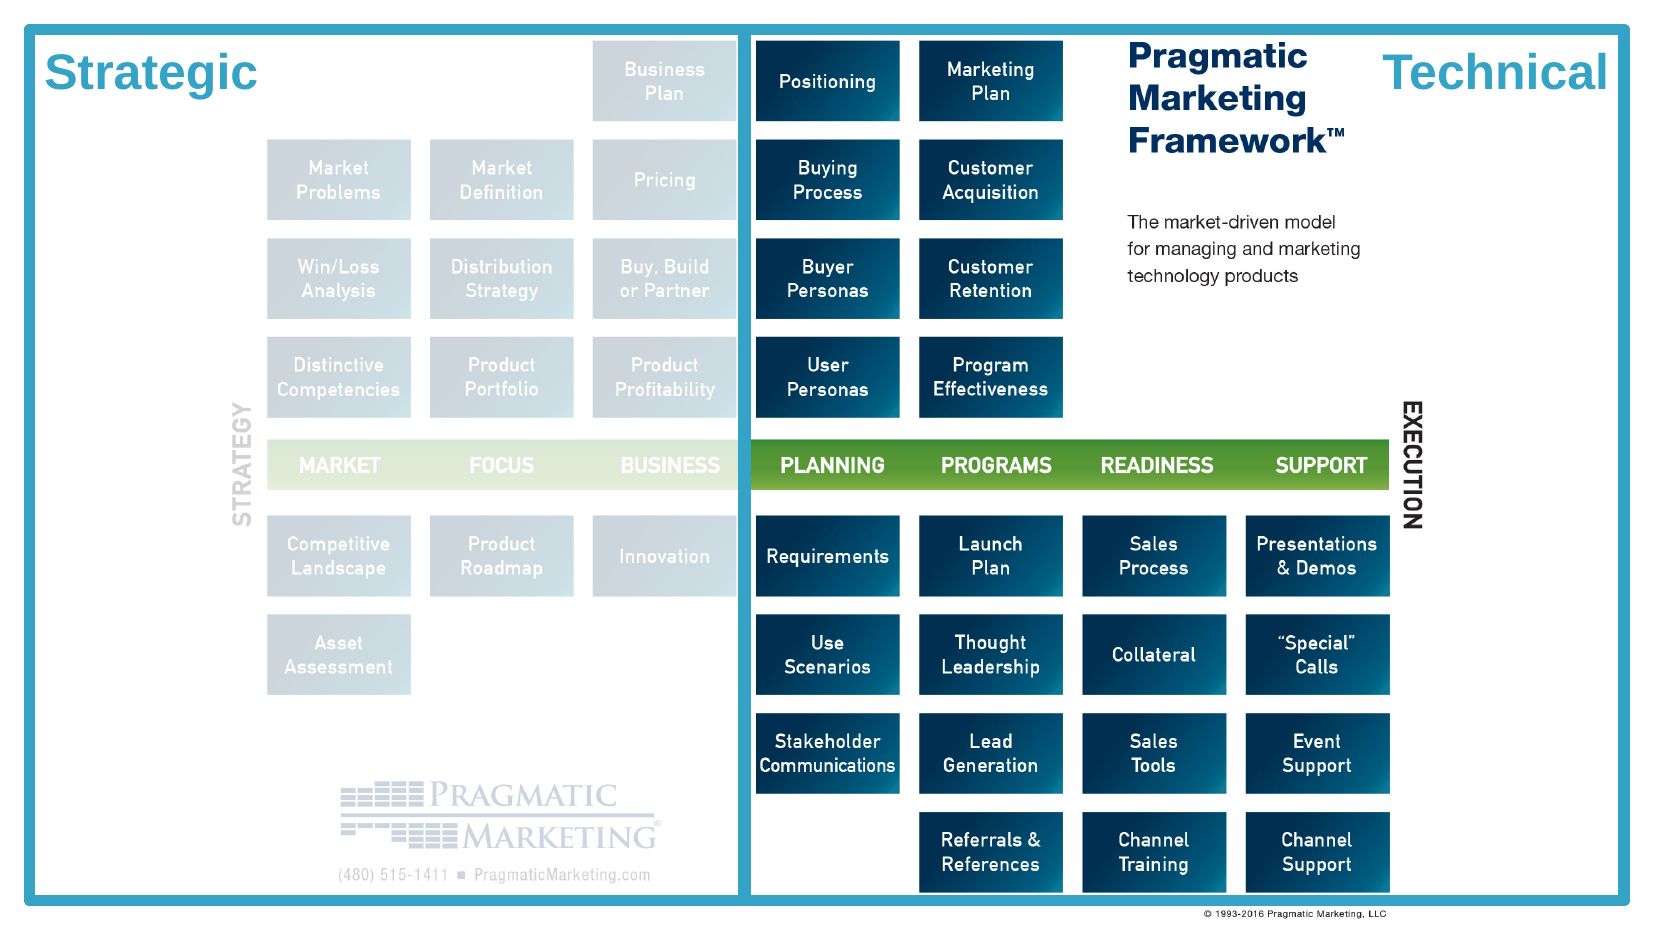

Strategic
Technical
Software Product Management
© 2018 Dirk Riehle - Some Rights Reserved
3